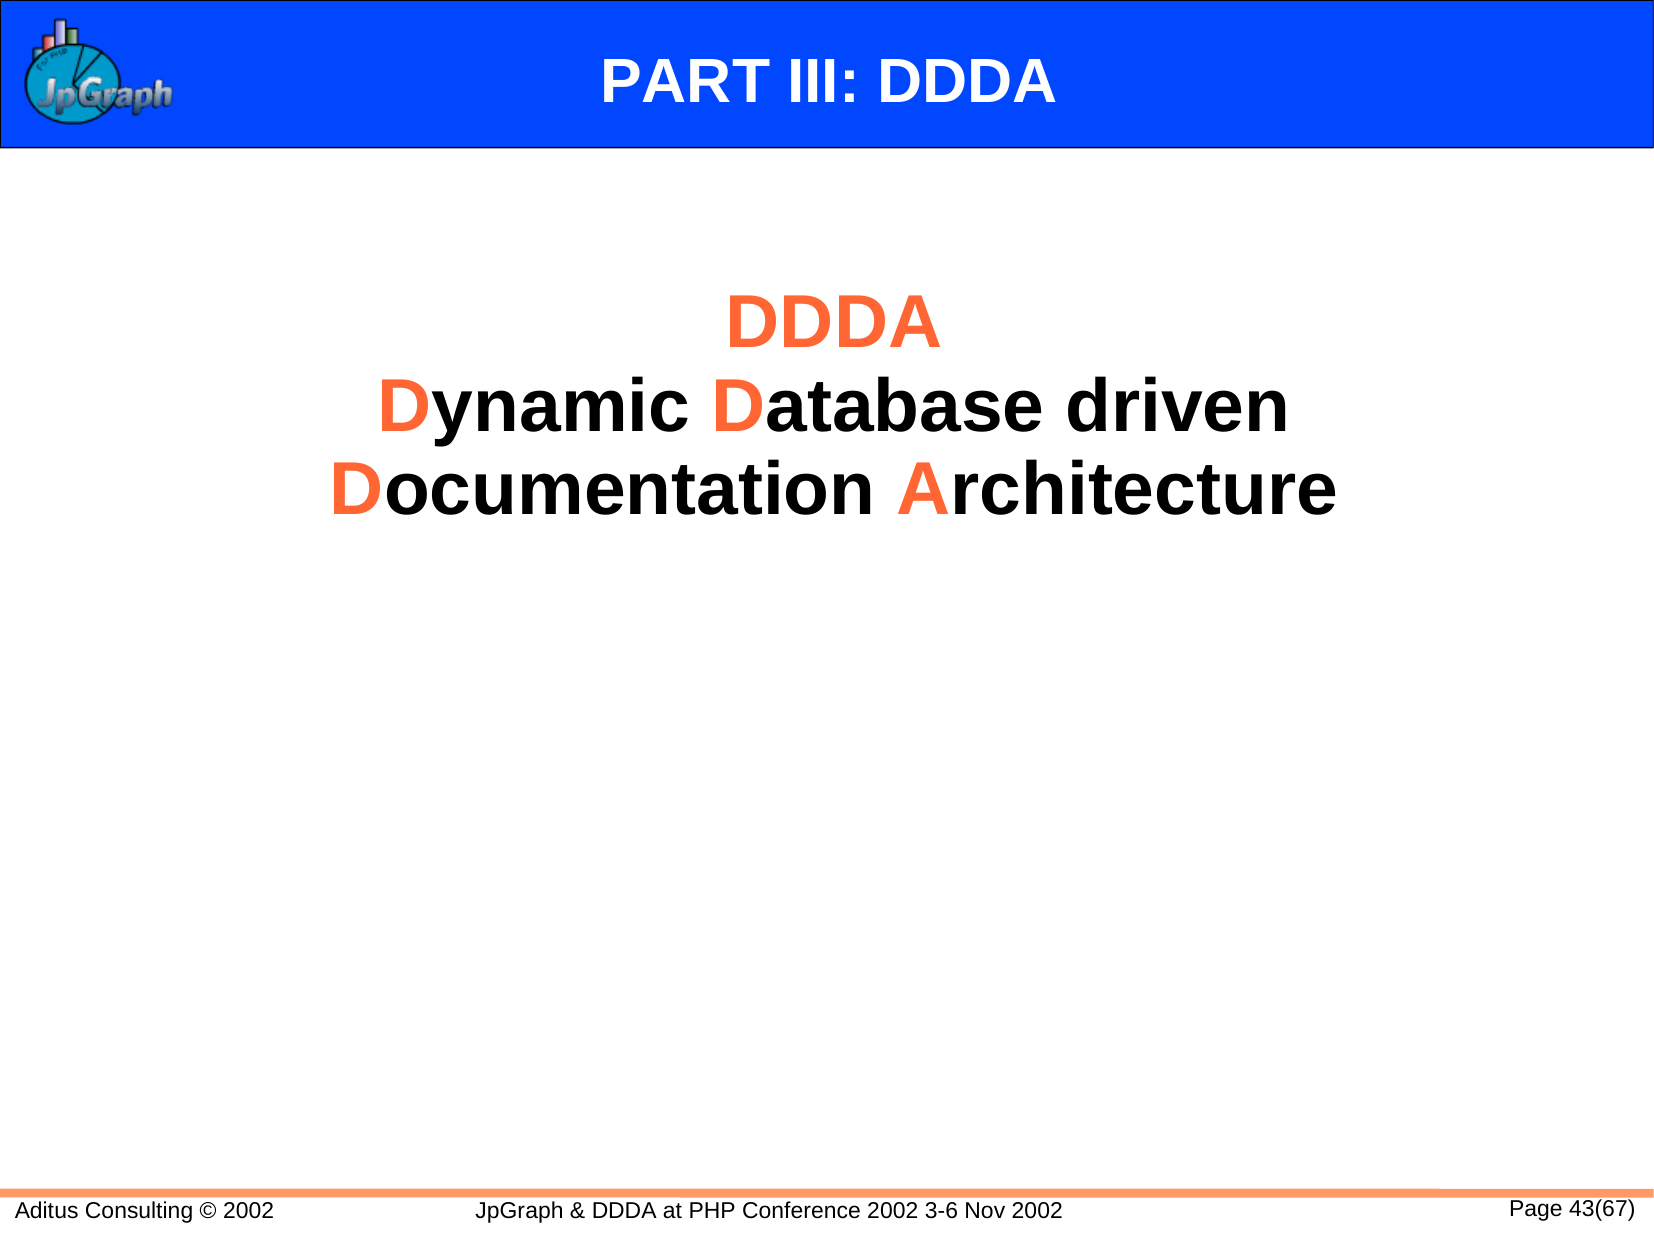

# PART III: DDDA
DDDA
Dynamic Database driven Documentation Architecture